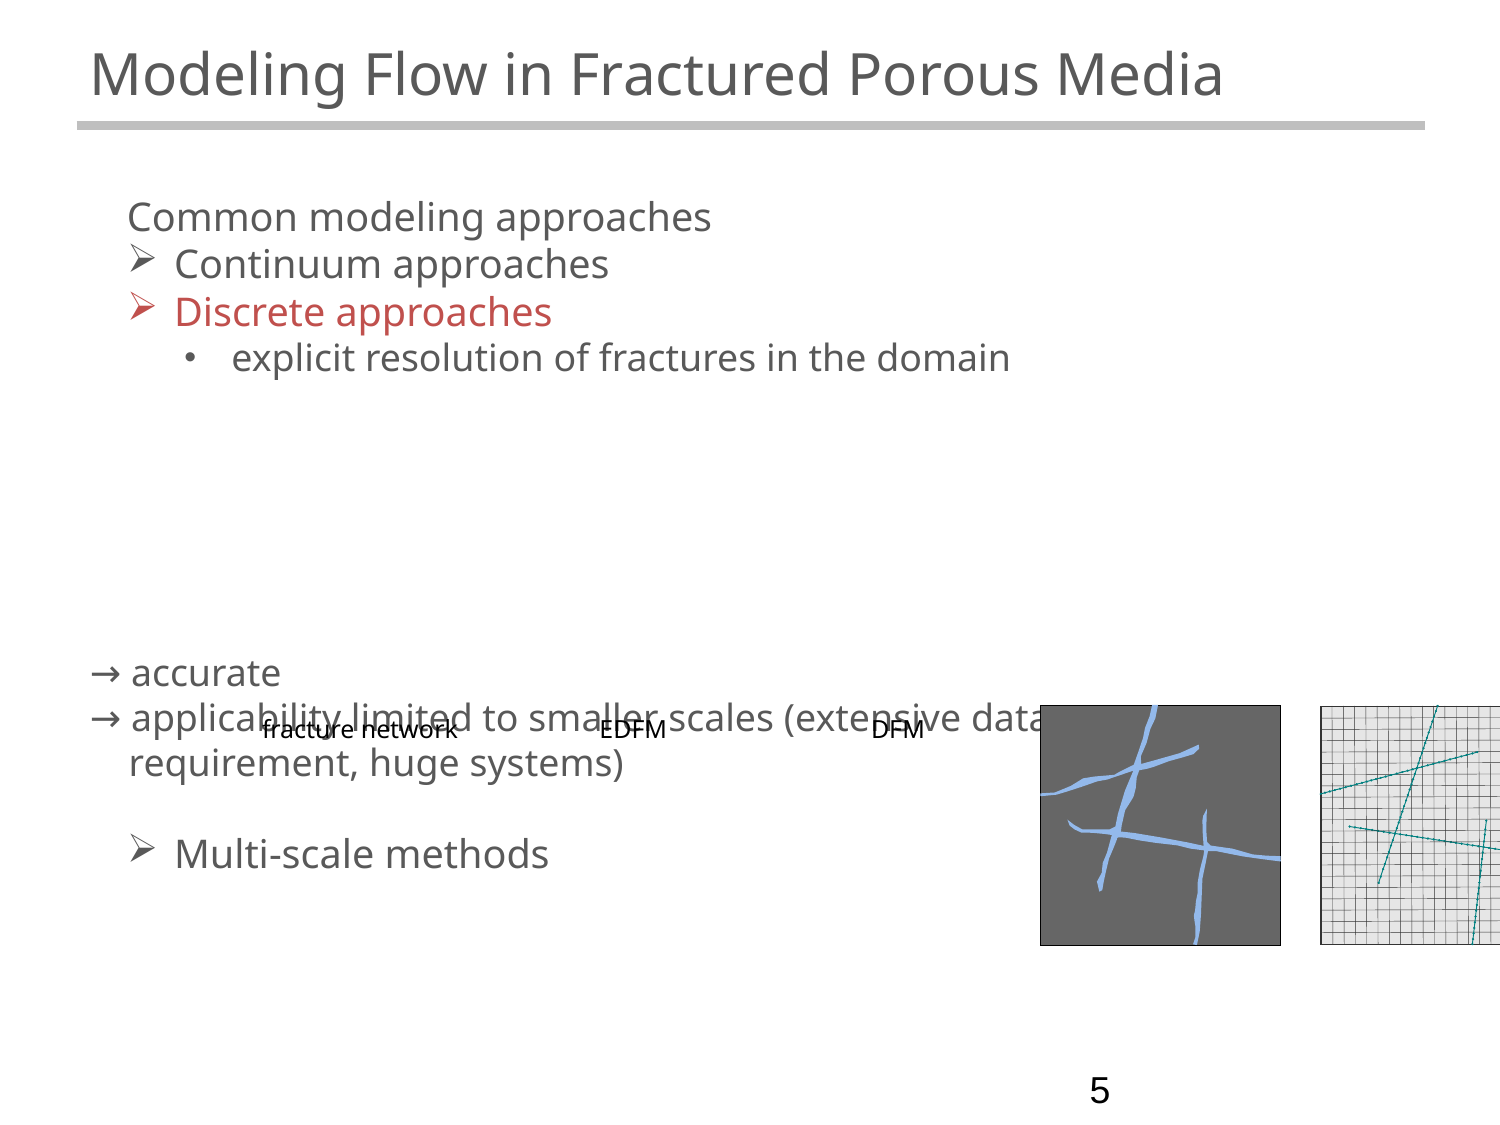

Modeling Flow in Fractured Porous Media
Common modeling approaches
Continuum approaches
Discrete approaches
explicit resolution of fractures in the domain
→ accurate
→ applicability limited to smaller scales (extensive data
 requirement, huge systems)
Multi-scale methods
fracture network
EDFM
DFM